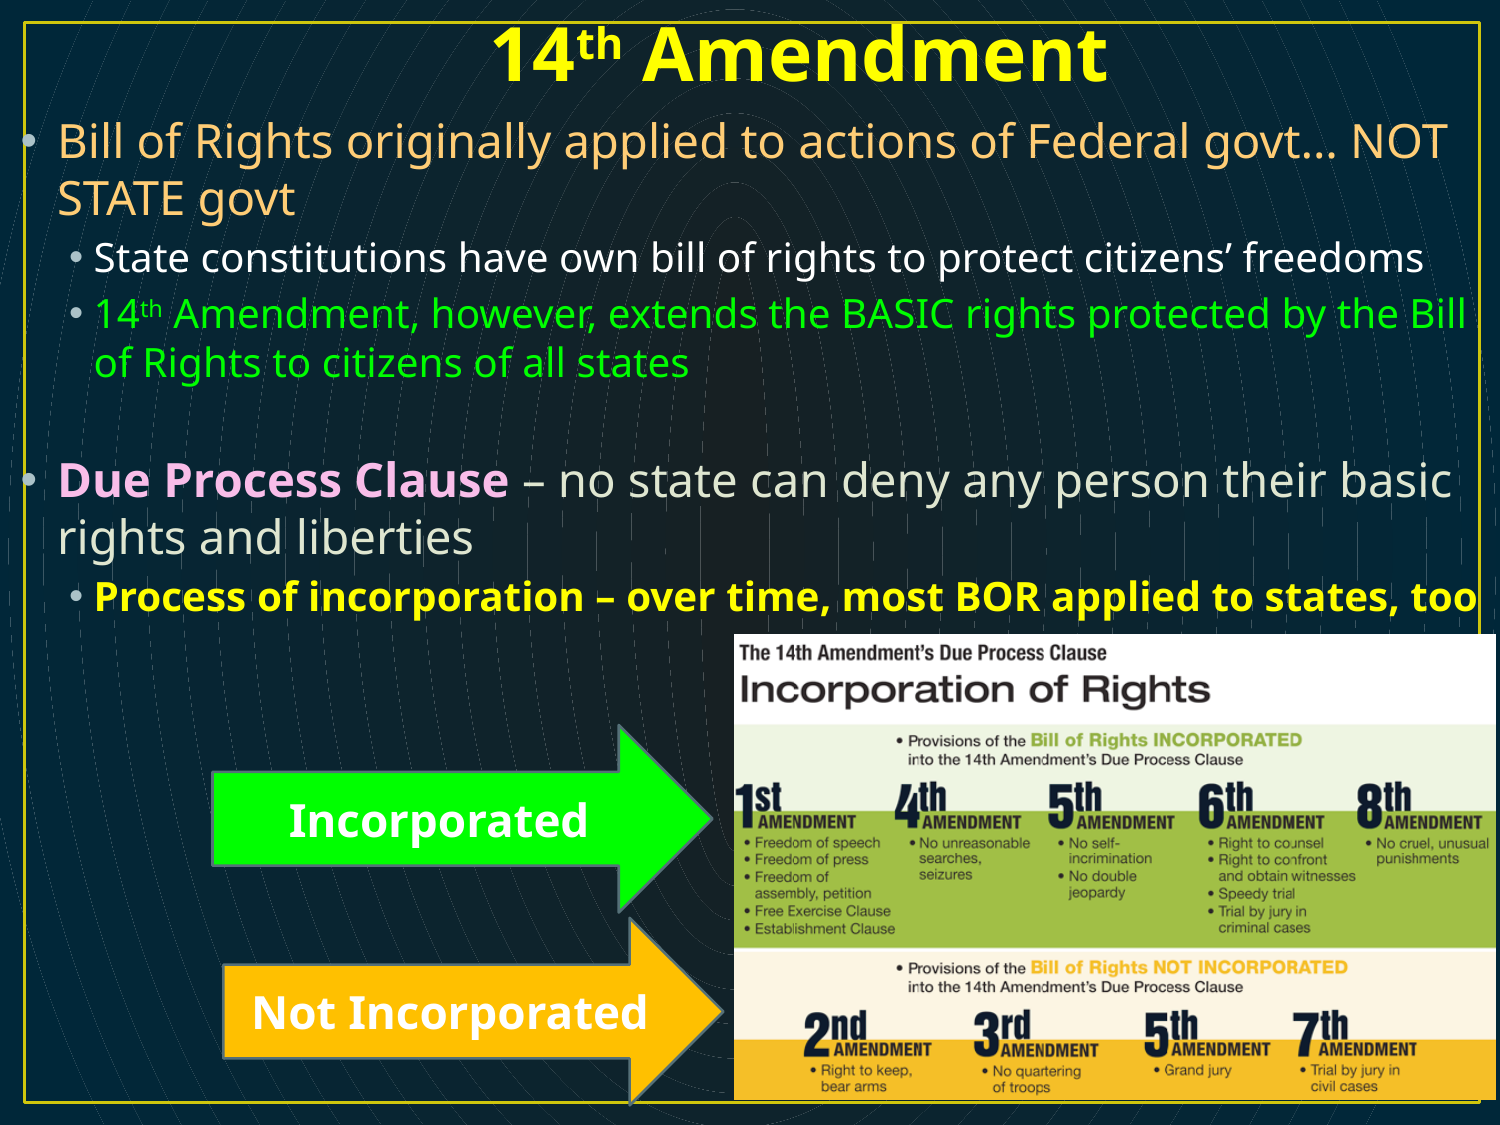

# 14th Amendment
Bill of Rights originally applied to actions of Federal govt… NOT STATE govt
State constitutions have own bill of rights to protect citizens’ freedoms
14th Amendment, however, extends the BASIC rights protected by the Bill of Rights to citizens of all states
Due Process Clause – no state can deny any person their basic rights and liberties
Process of incorporation – over time, most BOR applied to states, too
Incorporated
Not Incorporated